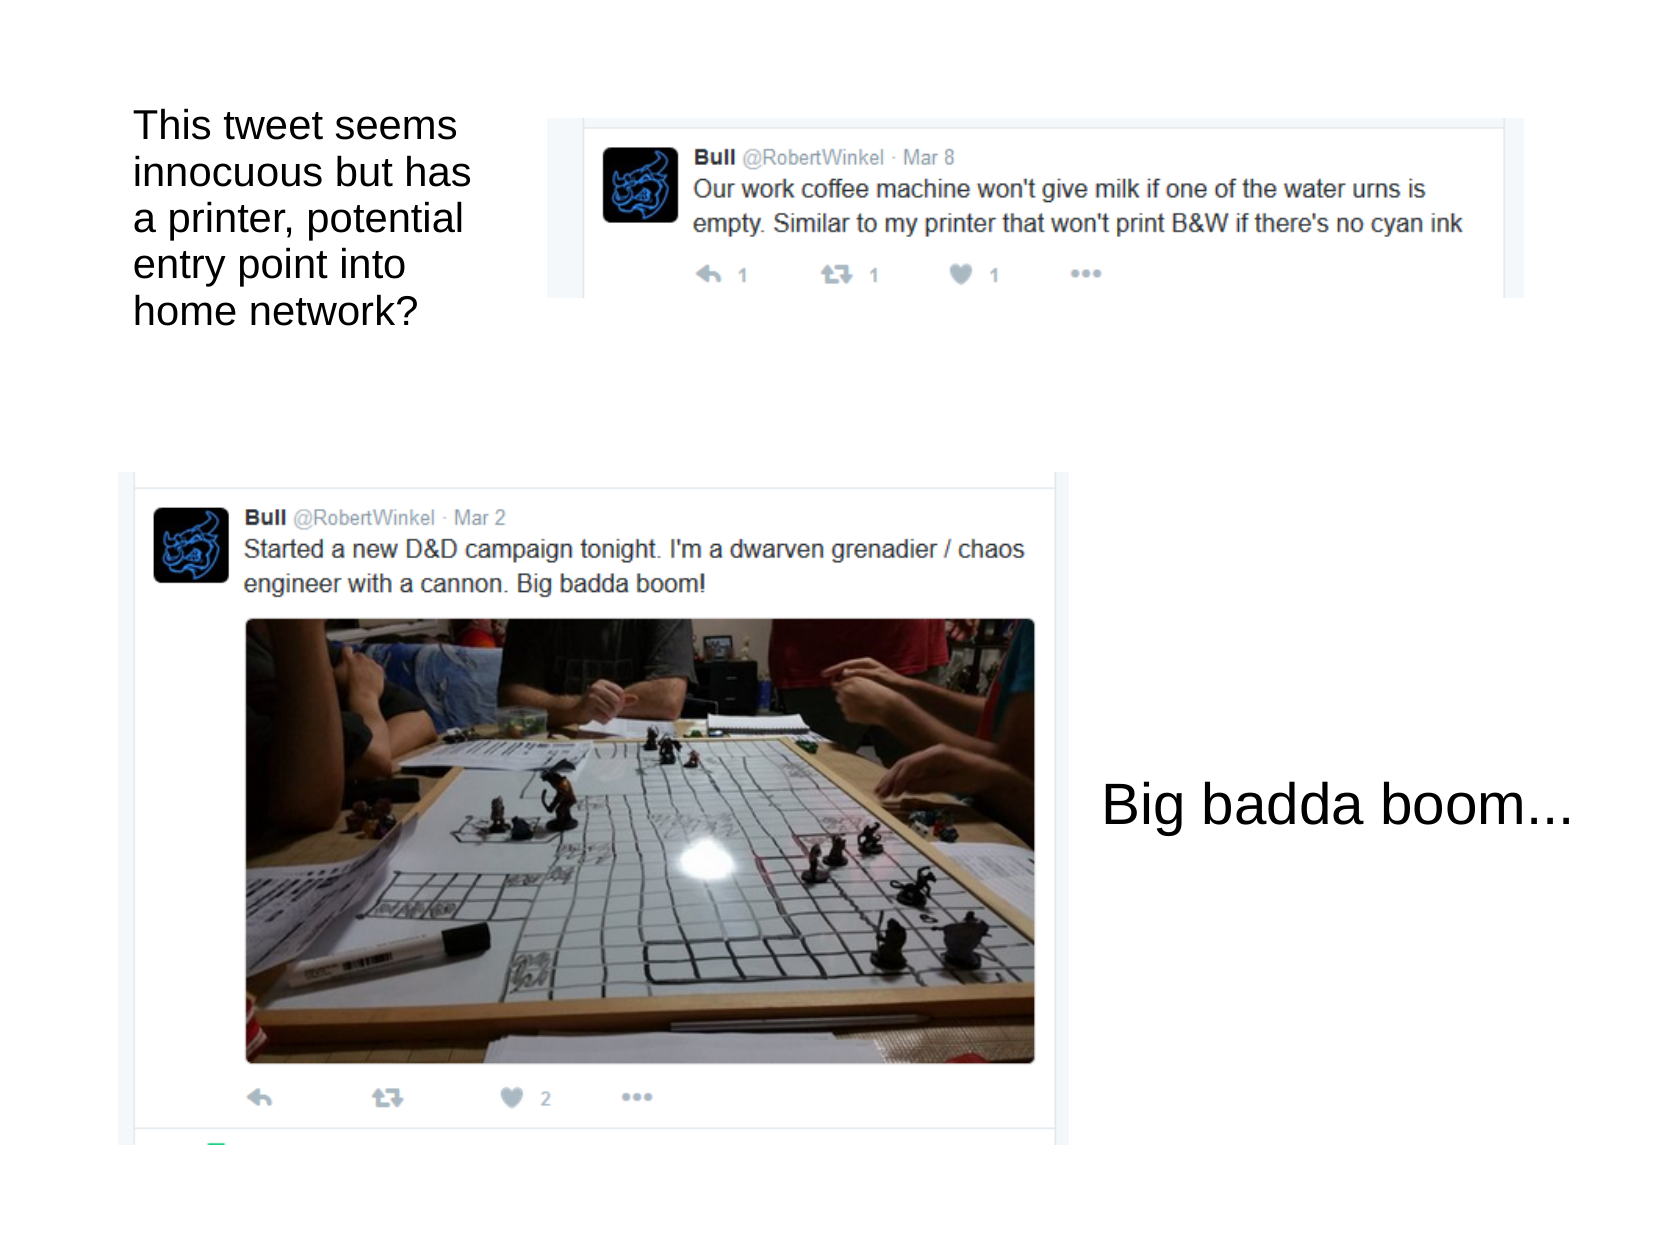

This tweet seems innocuous but has a printer, potential entry point into home network?
Big badda boom...